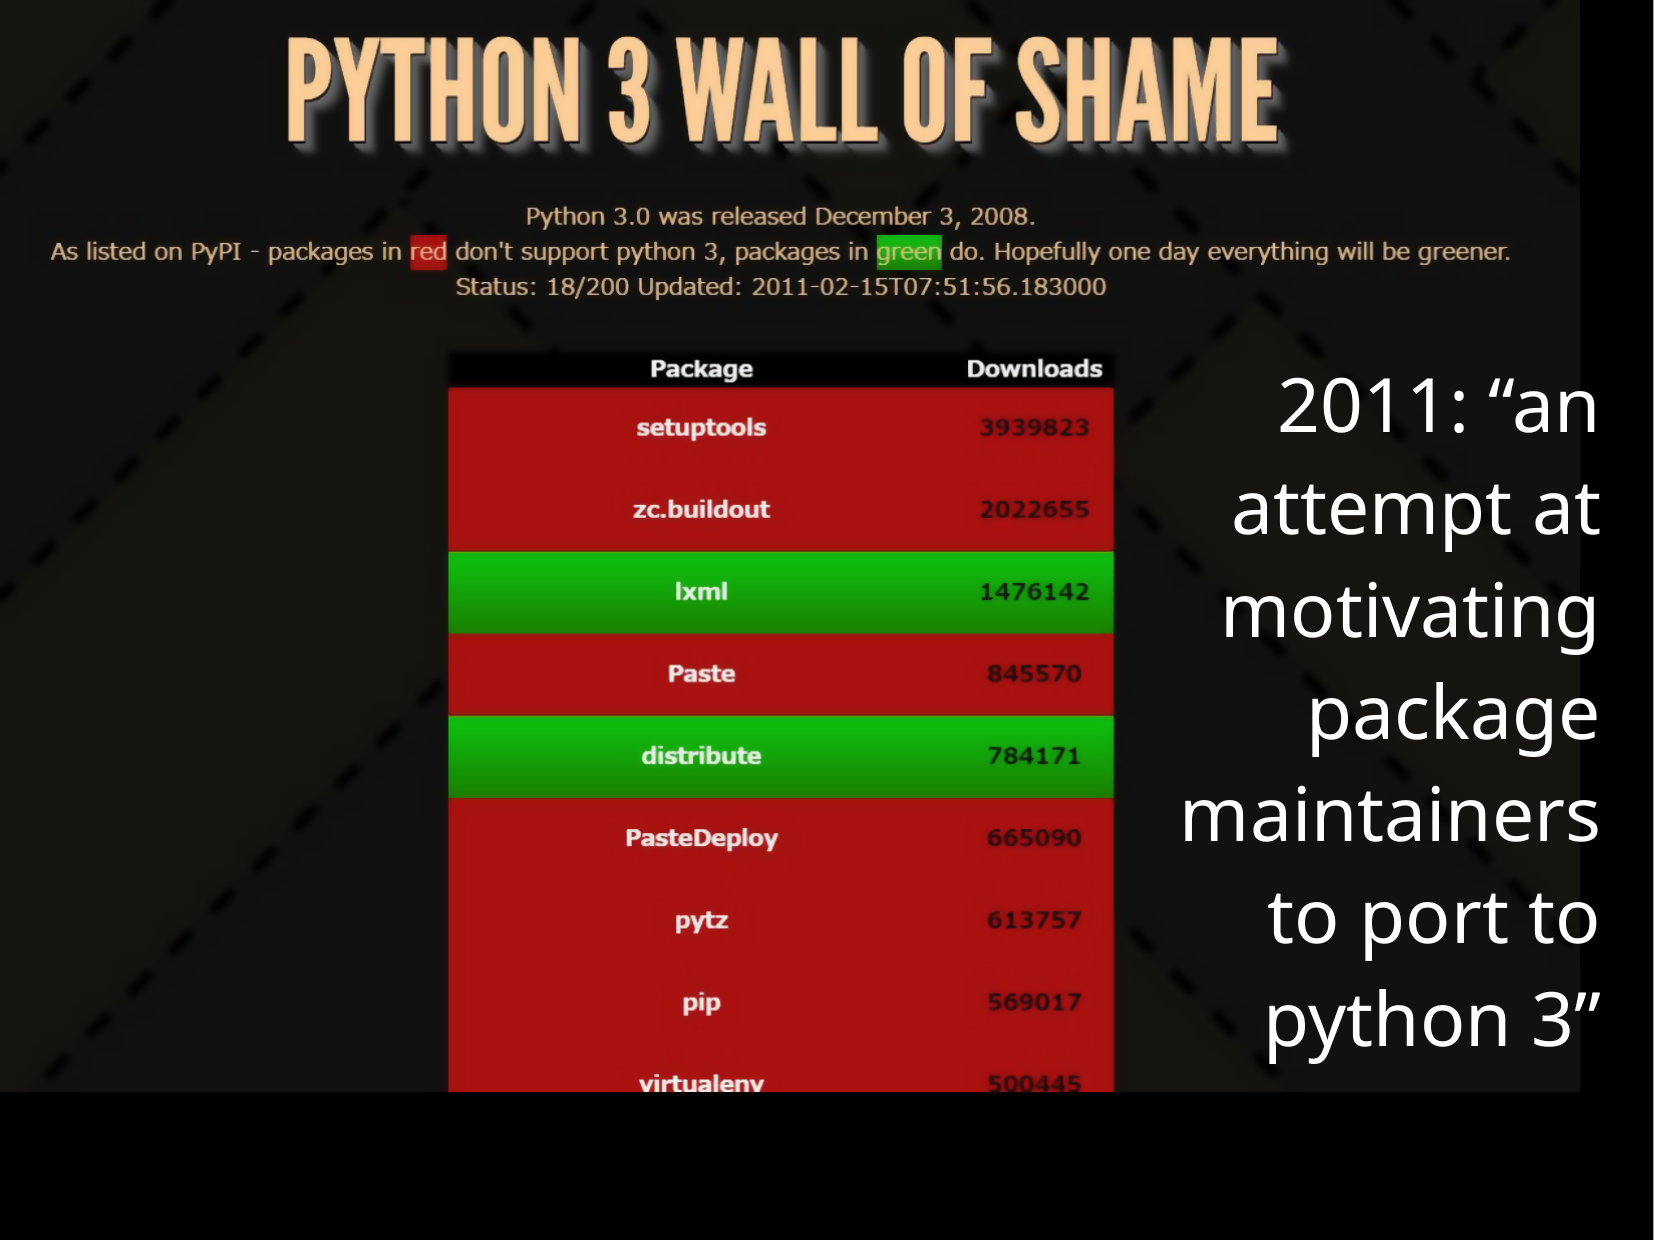

# 2011: “an attempt at motivating package maintainers to port to python 3”